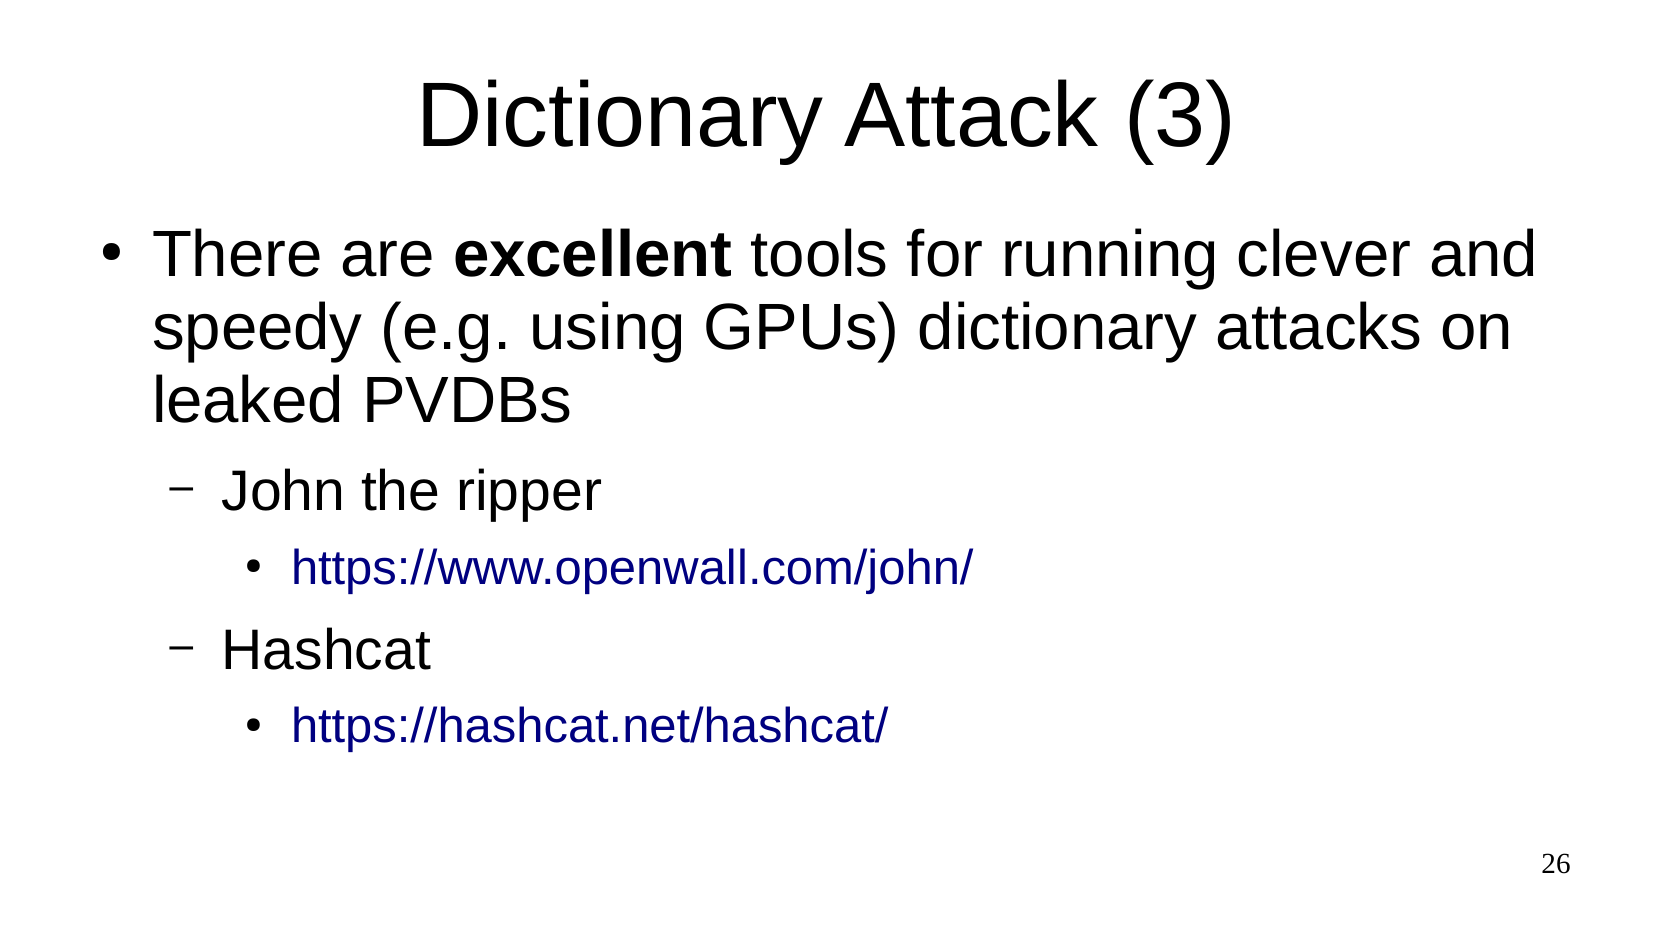

# Dictionary Attack (3)
There are excellent tools for running clever and speedy (e.g. using GPUs) dictionary attacks on leaked PVDBs
John the ripper
https://www.openwall.com/john/
Hashcat
https://hashcat.net/hashcat/
26